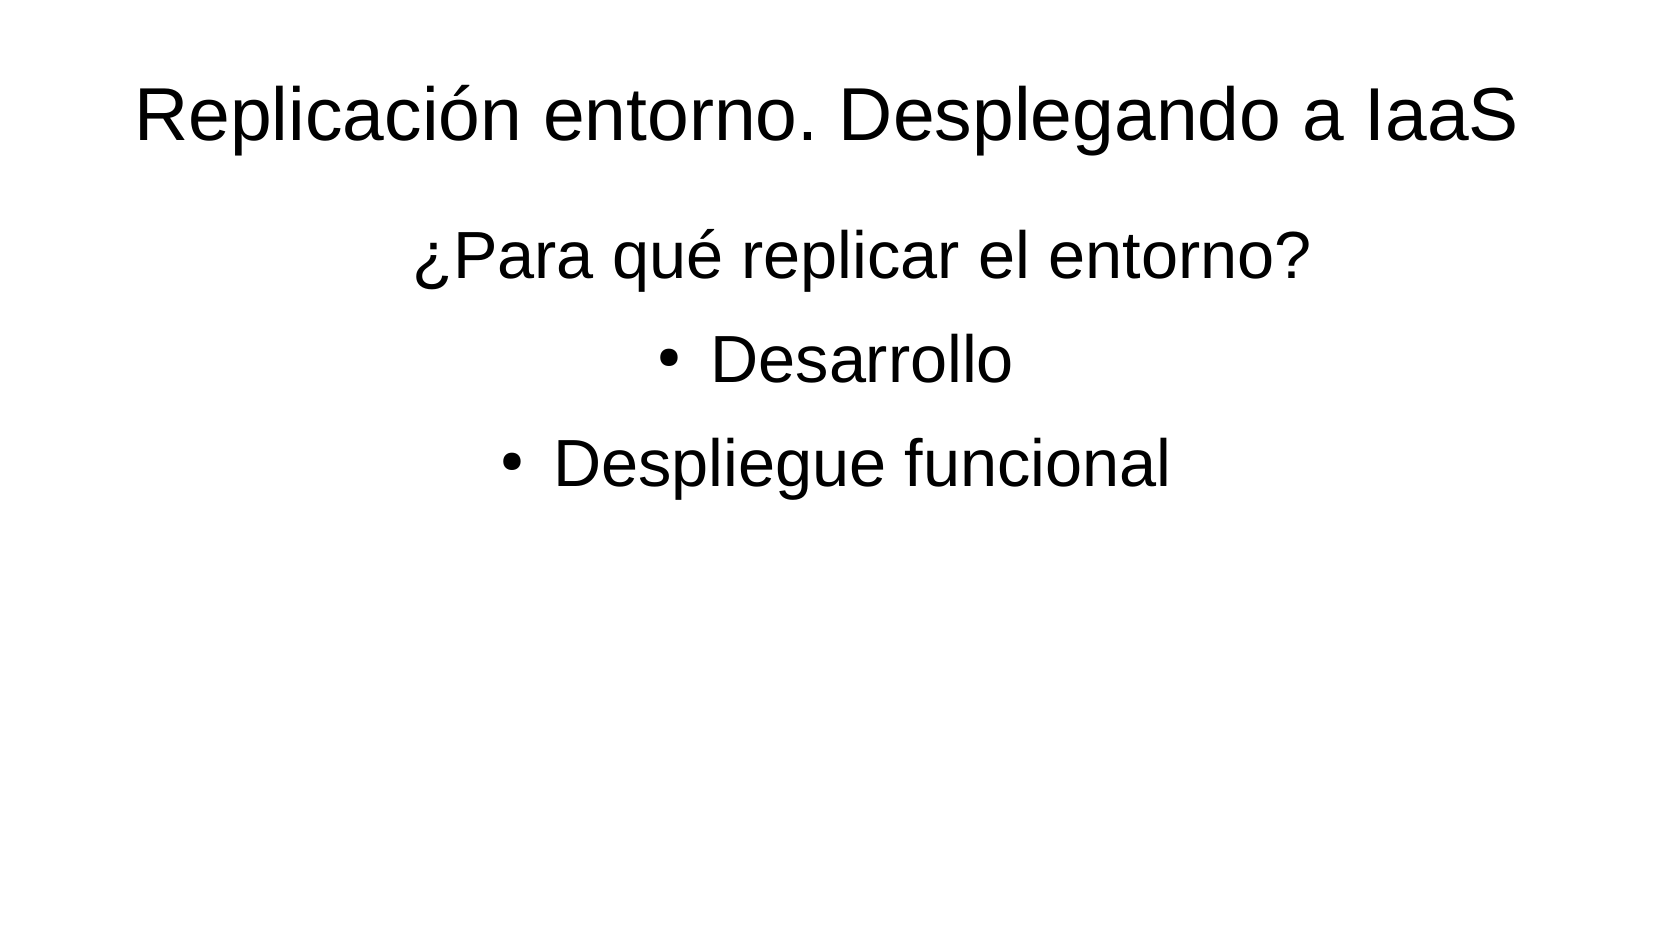

# Replicación entorno. Desplegando a IaaS
¿Para qué replicar el entorno?
Desarrollo
Despliegue funcional